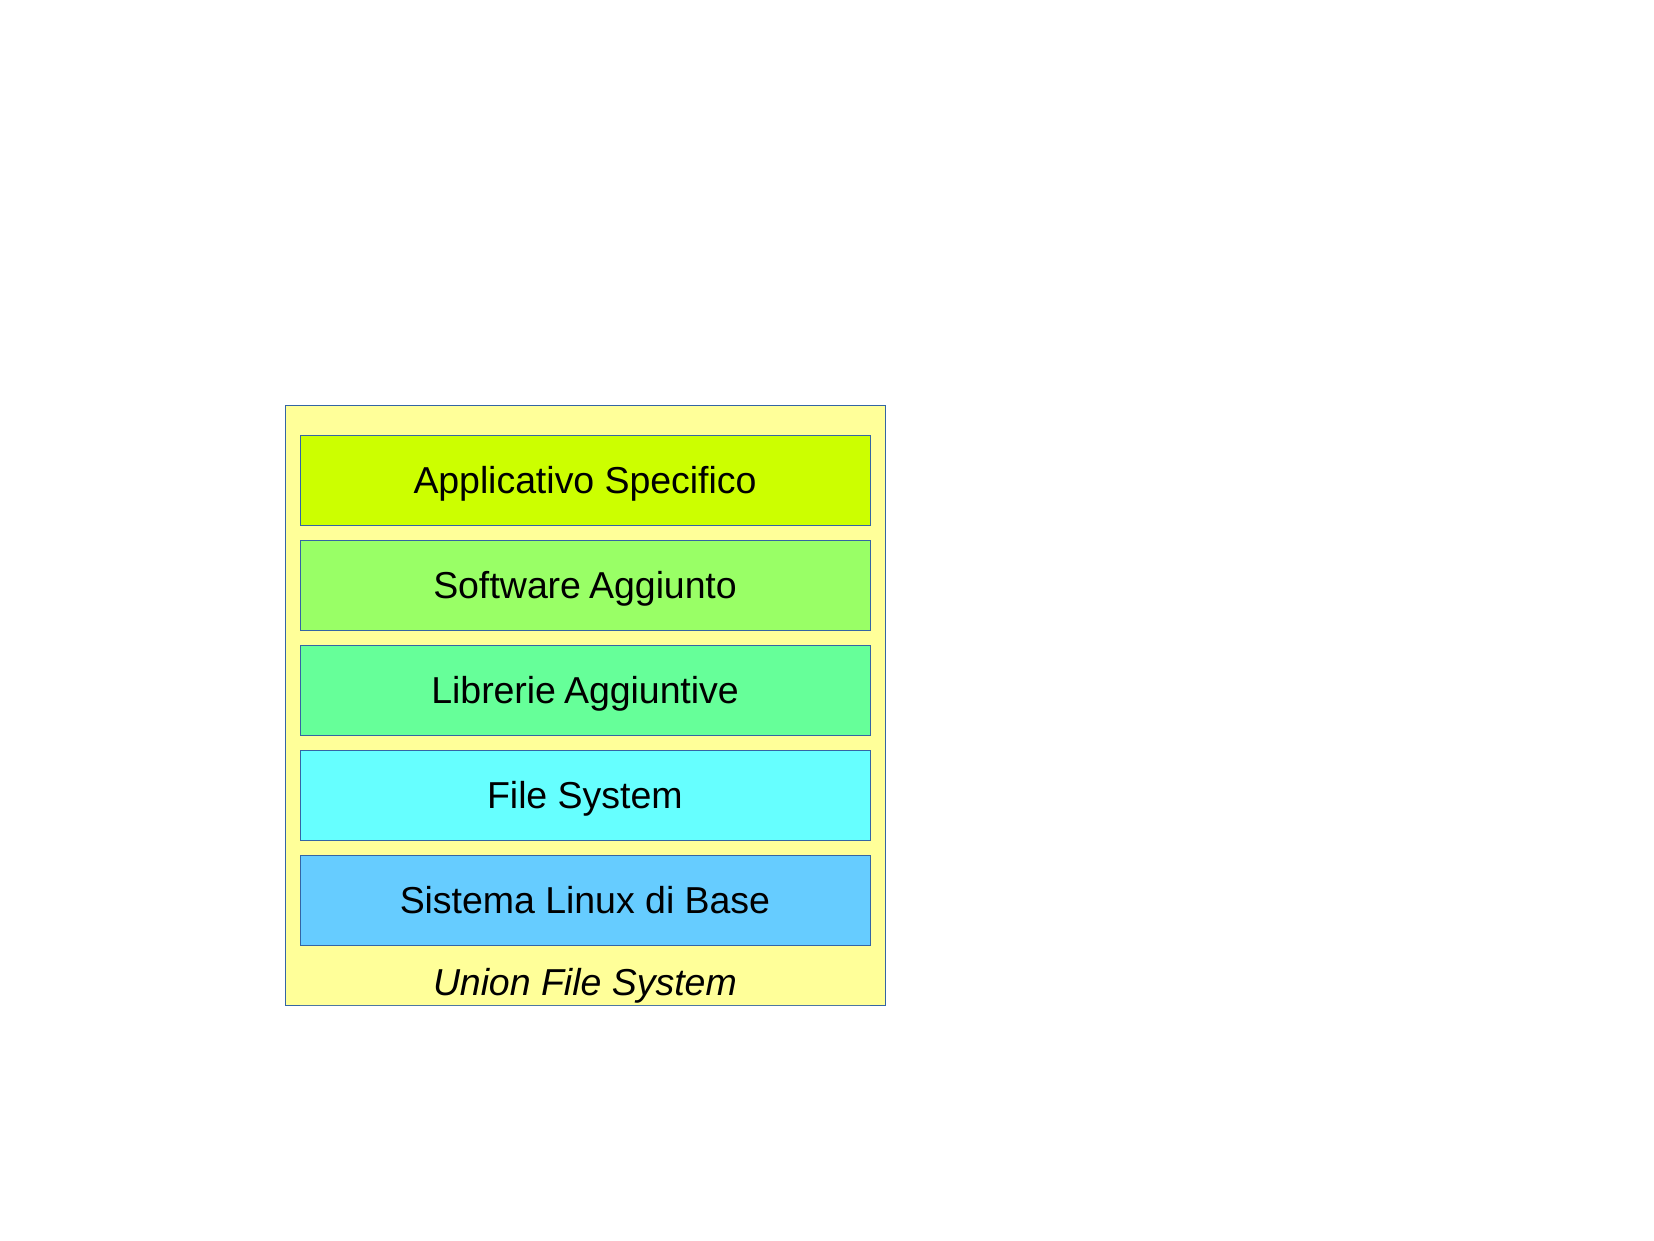

Applicativo Specifico
Software Aggiunto
Librerie Aggiuntive
File System
File System
Sistema Linux di Base
Union File System